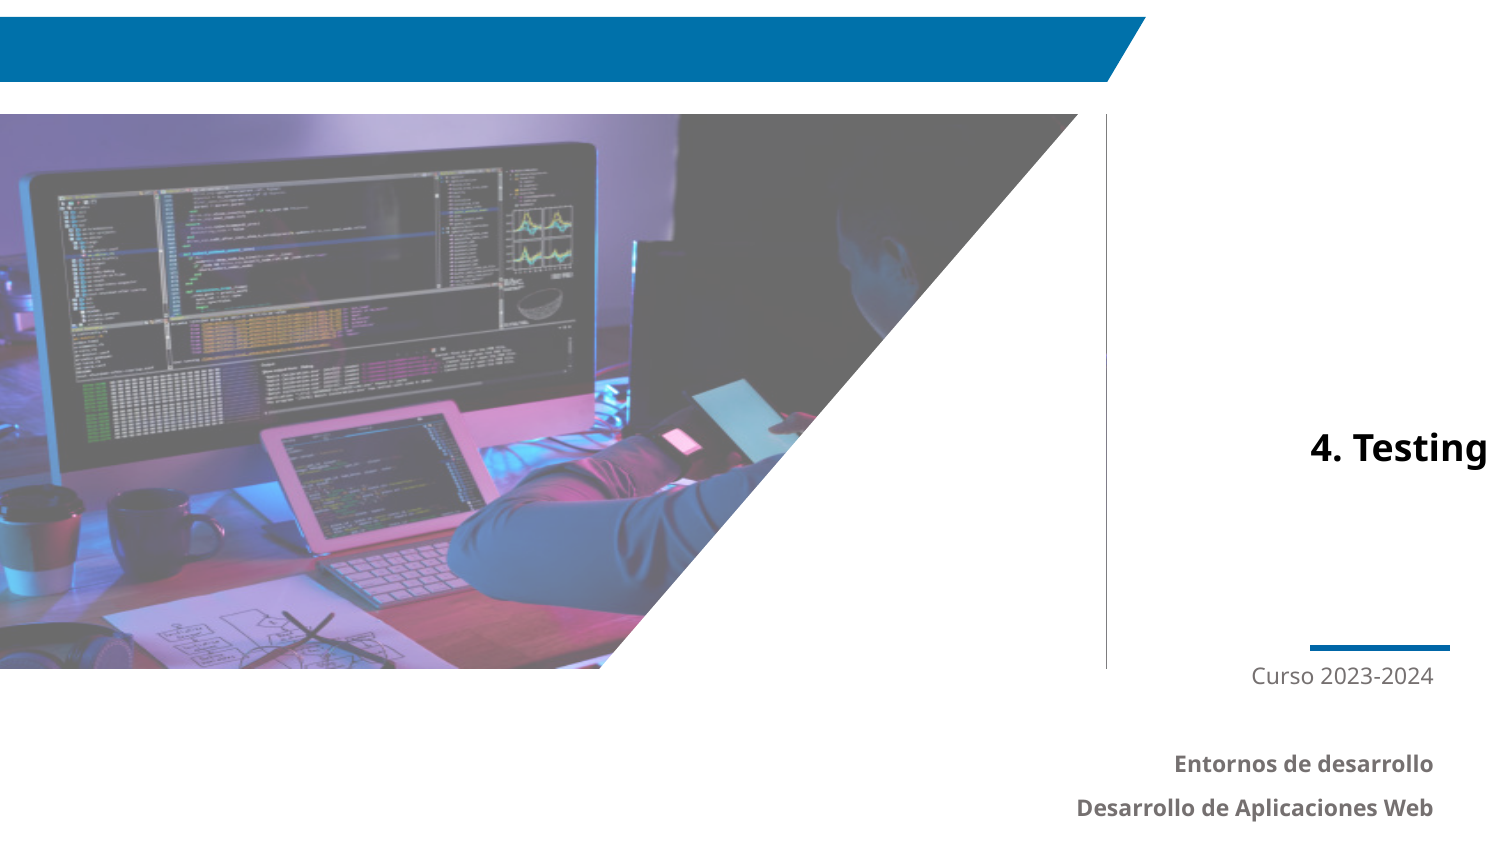

4. Testing
# Curso 2023-2024
Entornos de desarrollo
Desarrollo de Aplicaciones Web